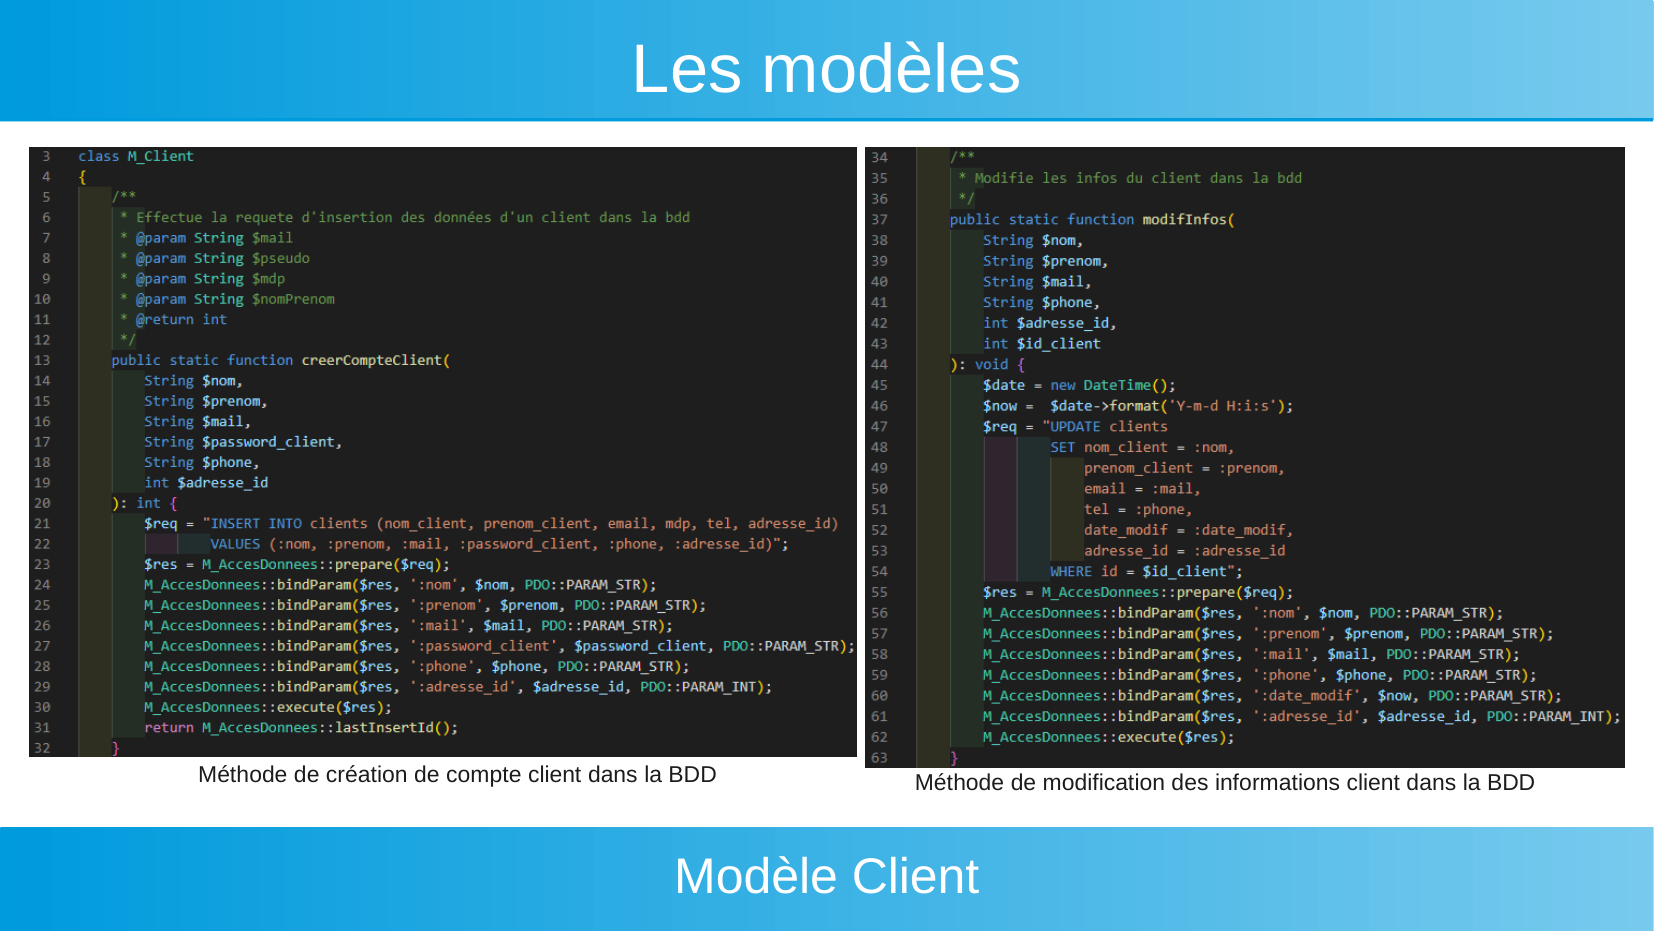

# Les modèles
Méthode de création de compte client dans la BDD
Méthode de modification des informations client dans la BDD
Modèle Client